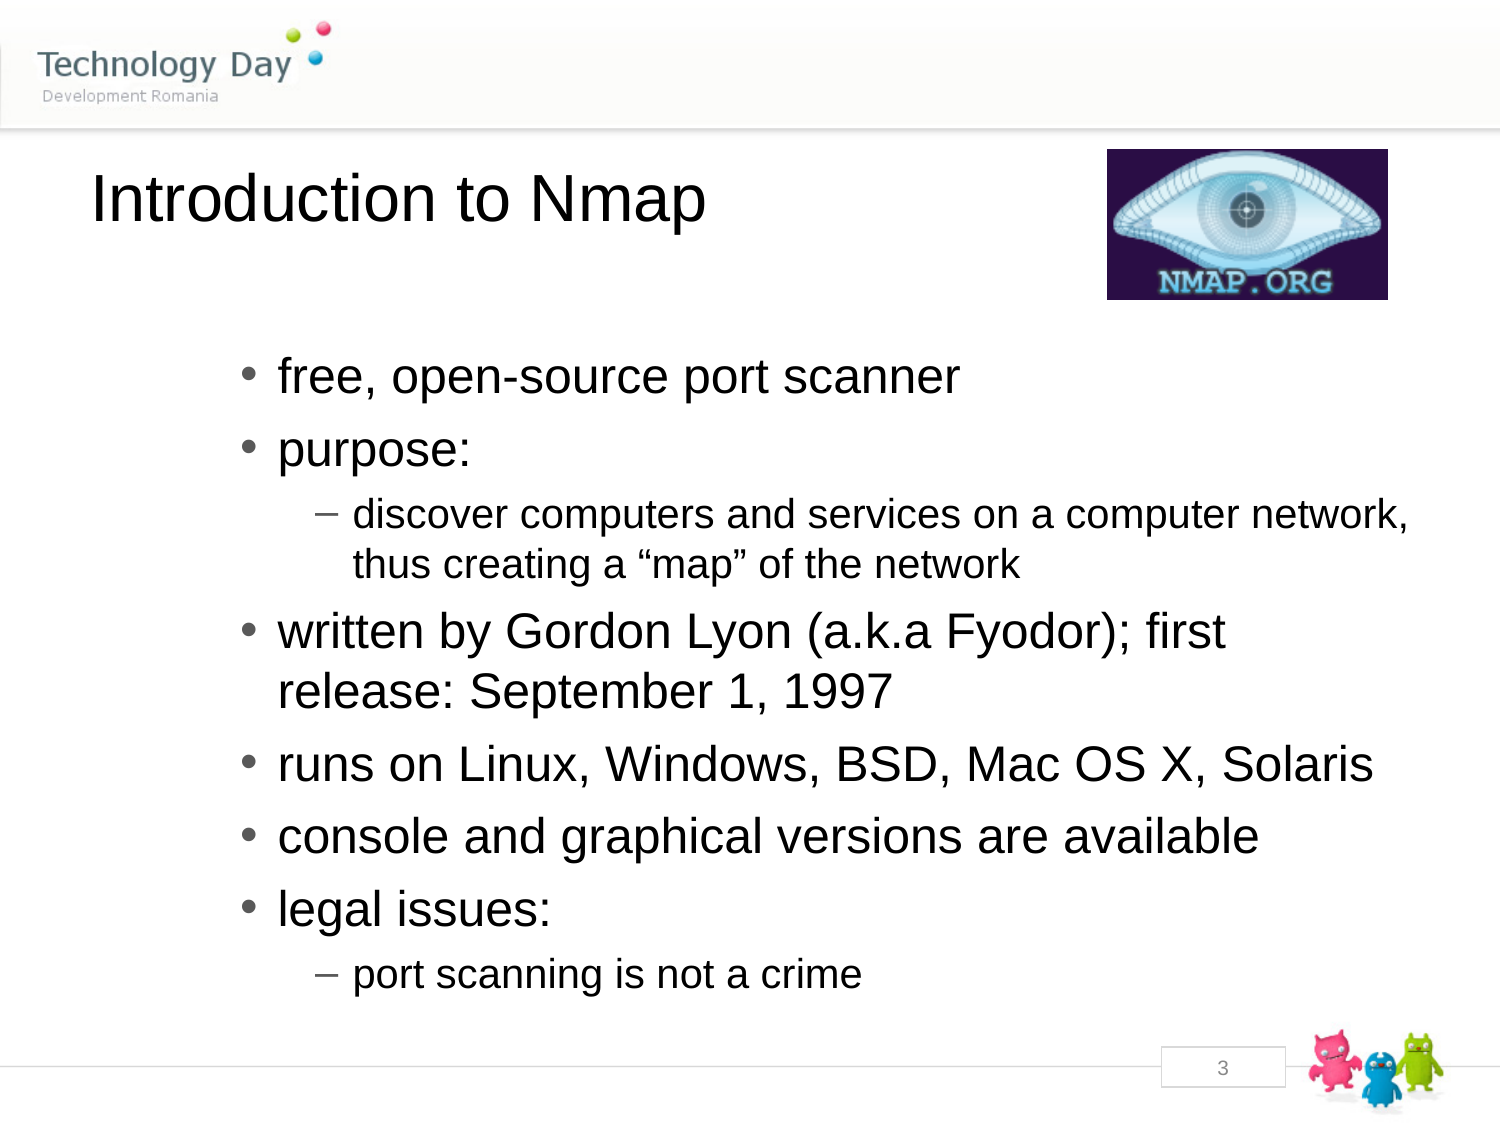

Introduction to Nmap
free, open-source port scanner
purpose:
discover computers and services on a computer network, thus creating a “map” of the network
written by Gordon Lyon (a.k.a Fyodor); first release: September 1, 1997
runs on Linux, Windows, BSD, Mac OS X, Solaris
console and graphical versions are available
legal issues:
port scanning is not a crime
#